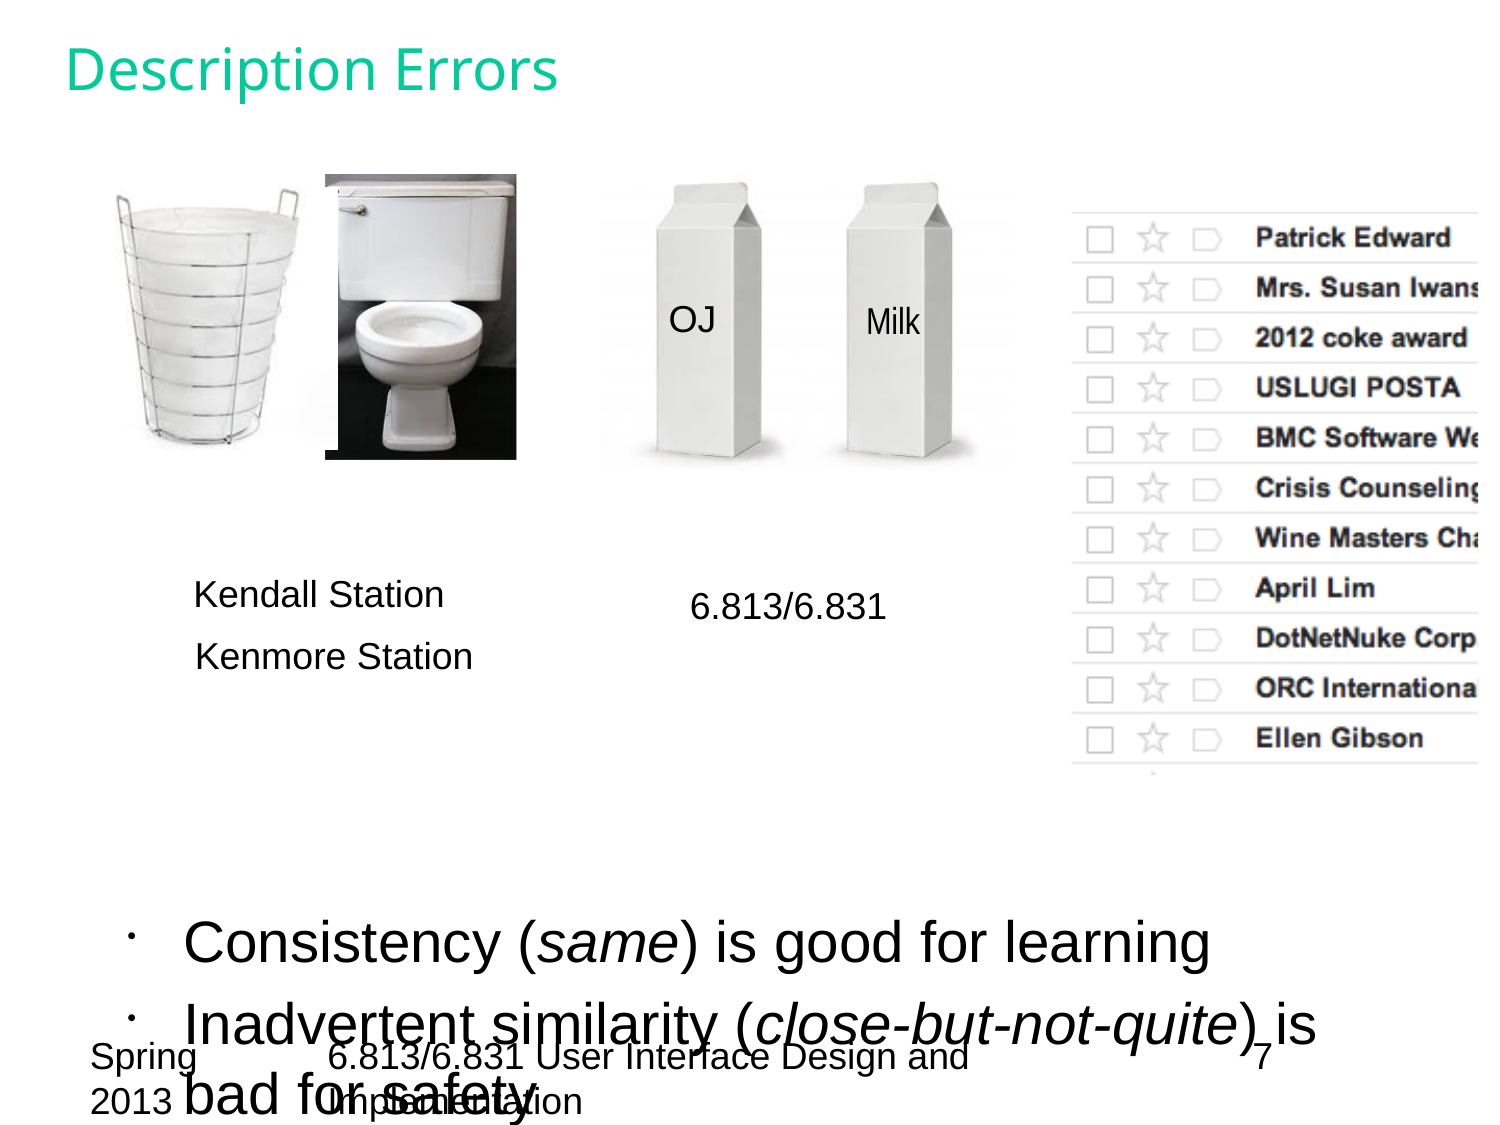

# Description Errors
Consistency (same) is good for learning
Inadvertent similarity (close-but-not-quite) is bad for safety
OJ
Milk
Kendall Station
Kenmore Station
6.813/6.831
Spring 2013
6.813/6.831 User Interface Design and Implementation